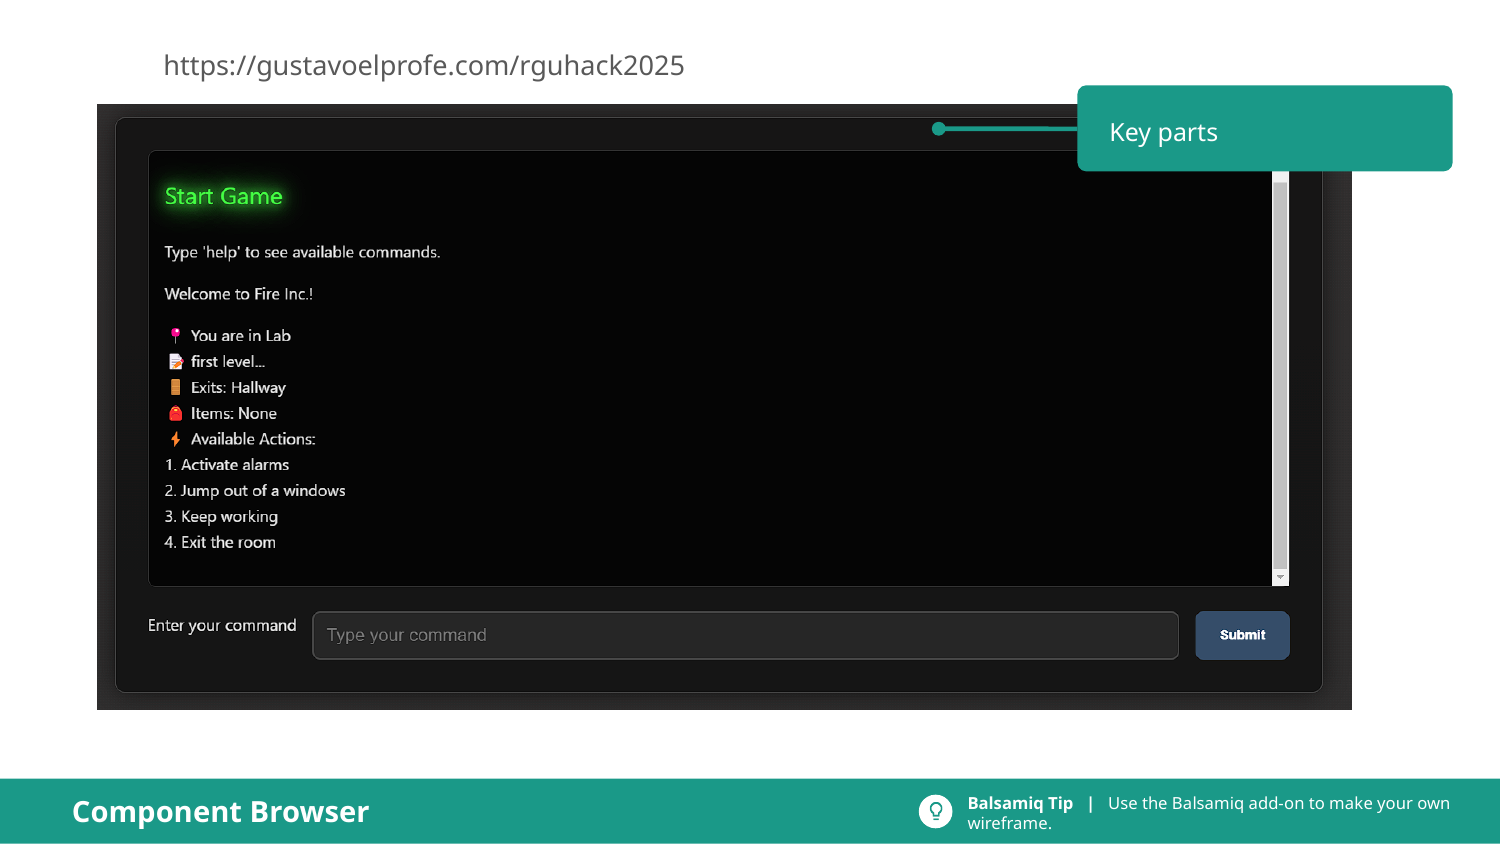

https://gustavoelprofe.com/rguhack2025
Key parts
# Component Browser
Balsamiq Tip | Use the Balsamiq add-on to make your own wireframe.